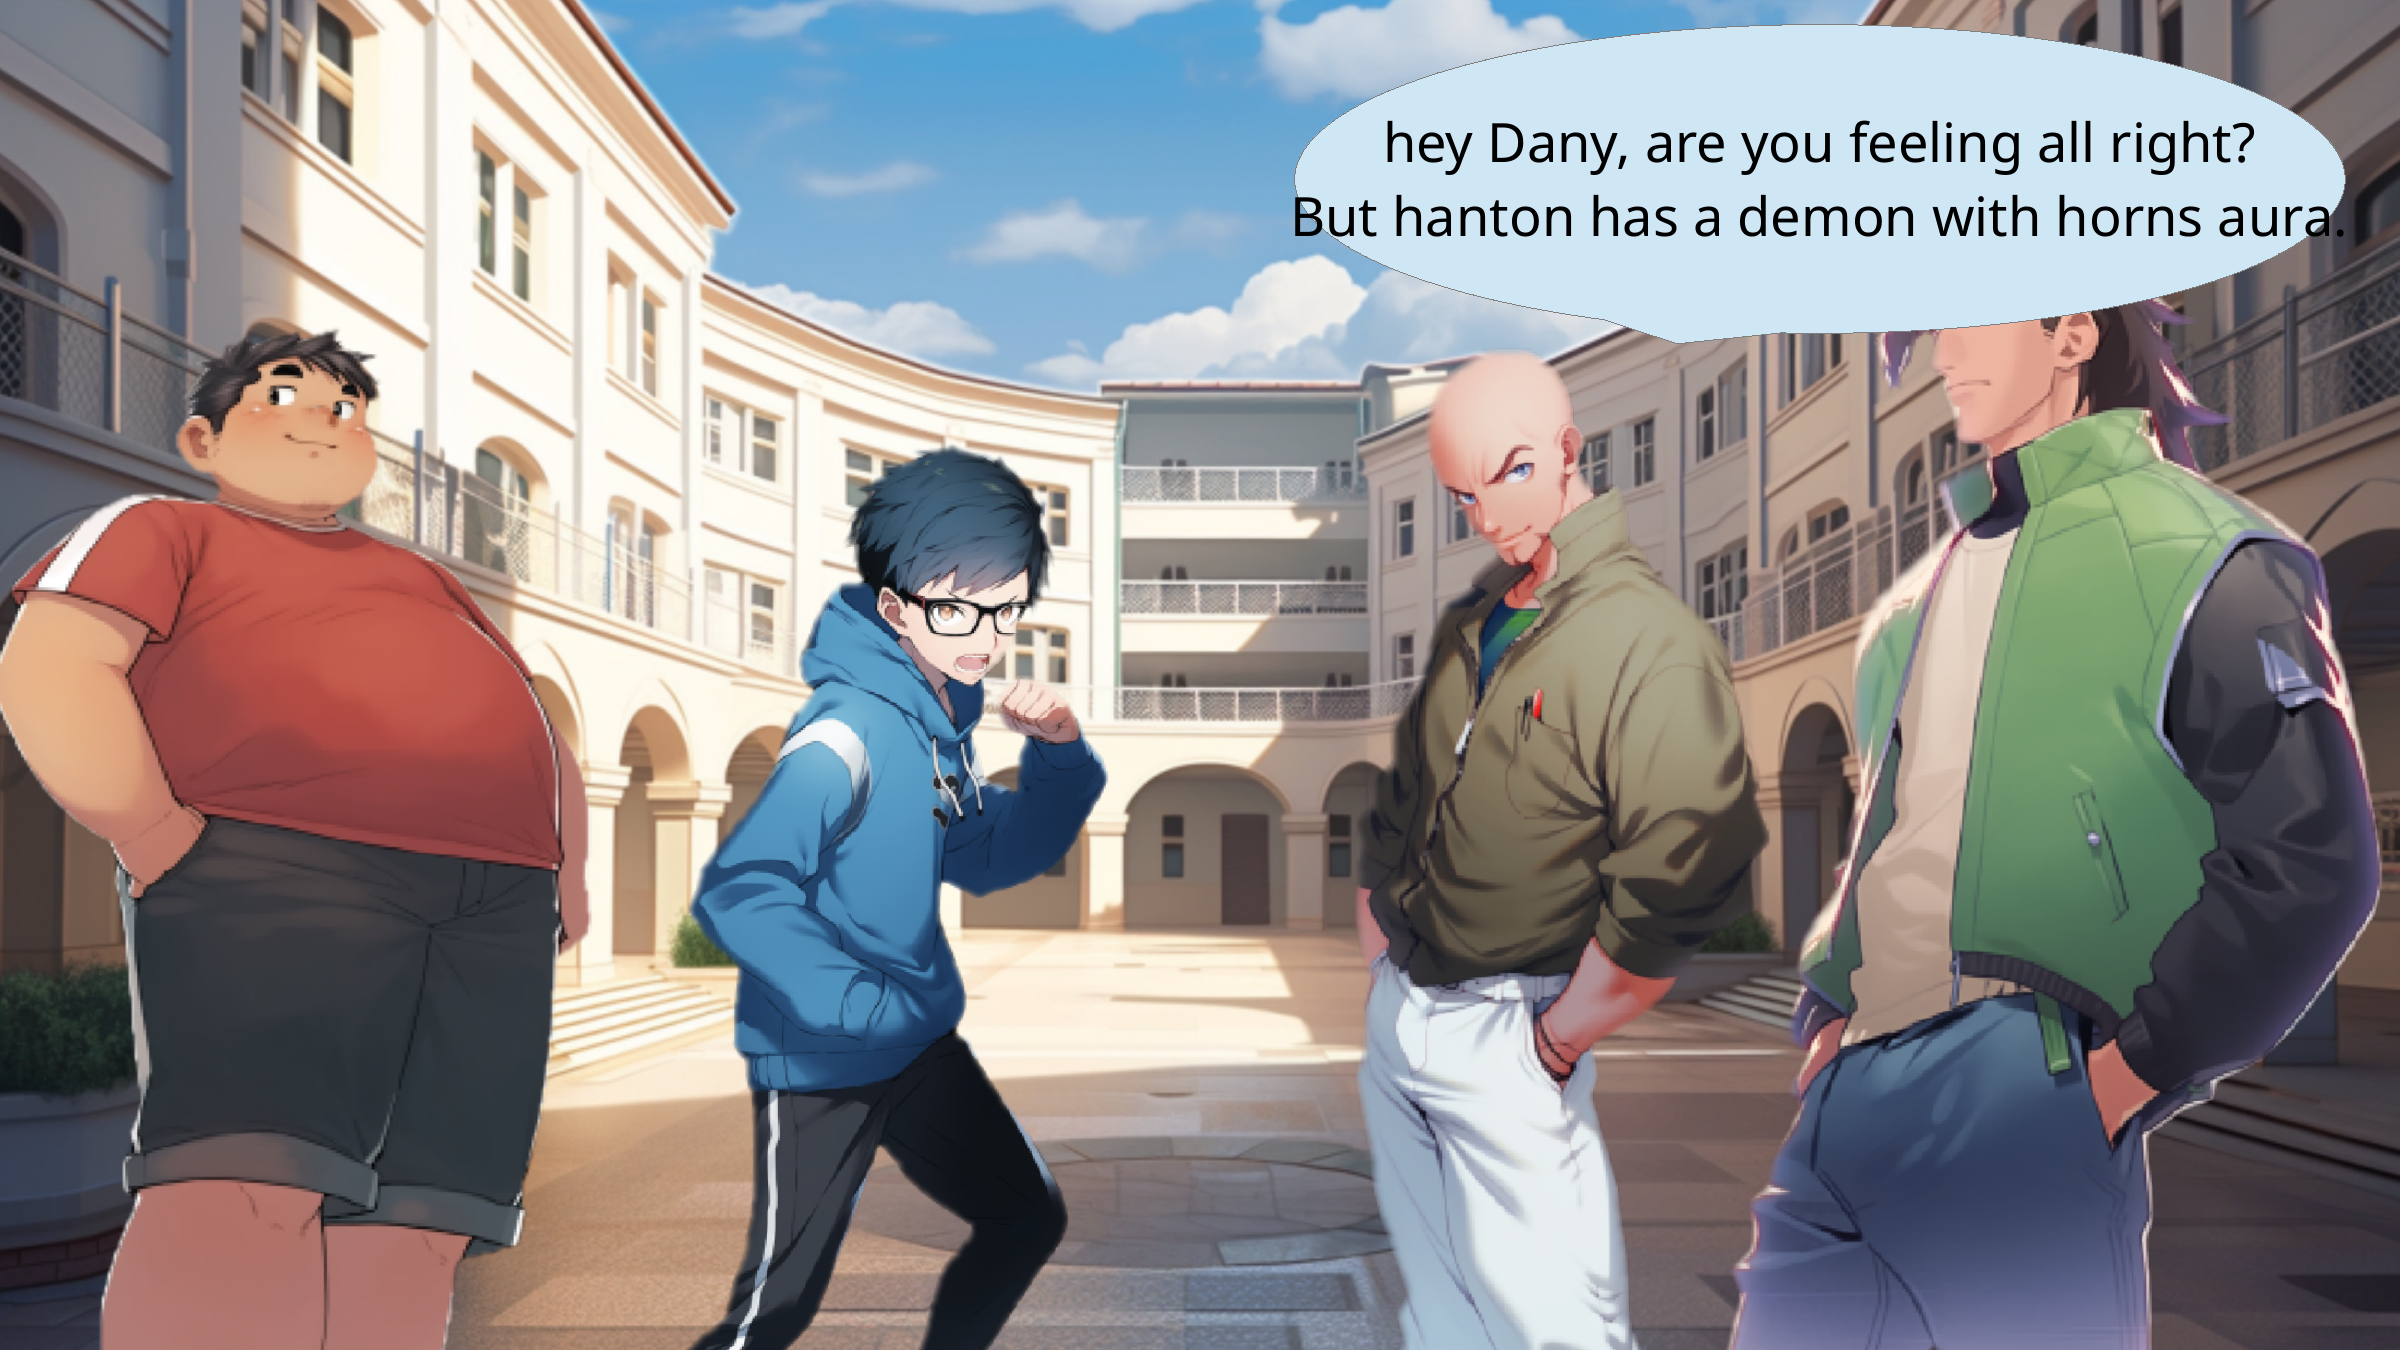

hey Dany, are you feeling all right?
But hanton has a demon with horns aura.